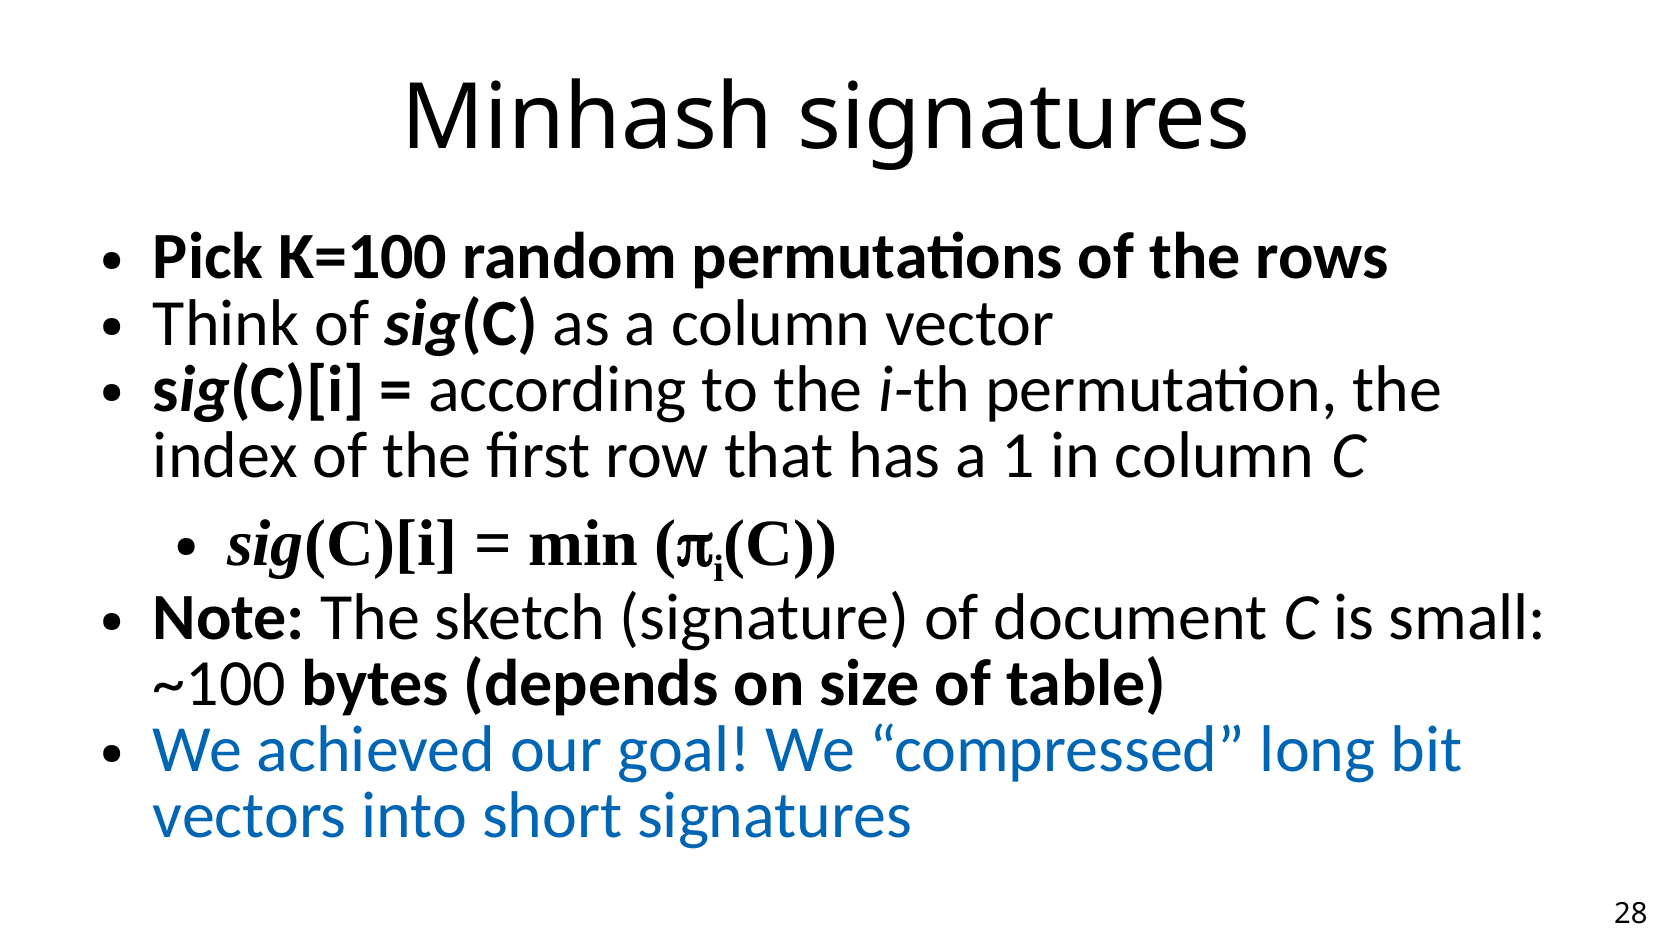

# Minhash signatures
Pick K=100 random permutations of the rows
Think of sig(C) as a column vector
sig(C)[i] = according to the i-th permutation, the index of the first row that has a 1 in column C
sig(C)[i] = min (i(C))
Note: The sketch (signature) of document C is small: ~100 bytes (depends on size of table)
We achieved our goal! We “compressed” long bit vectors into short signatures
28